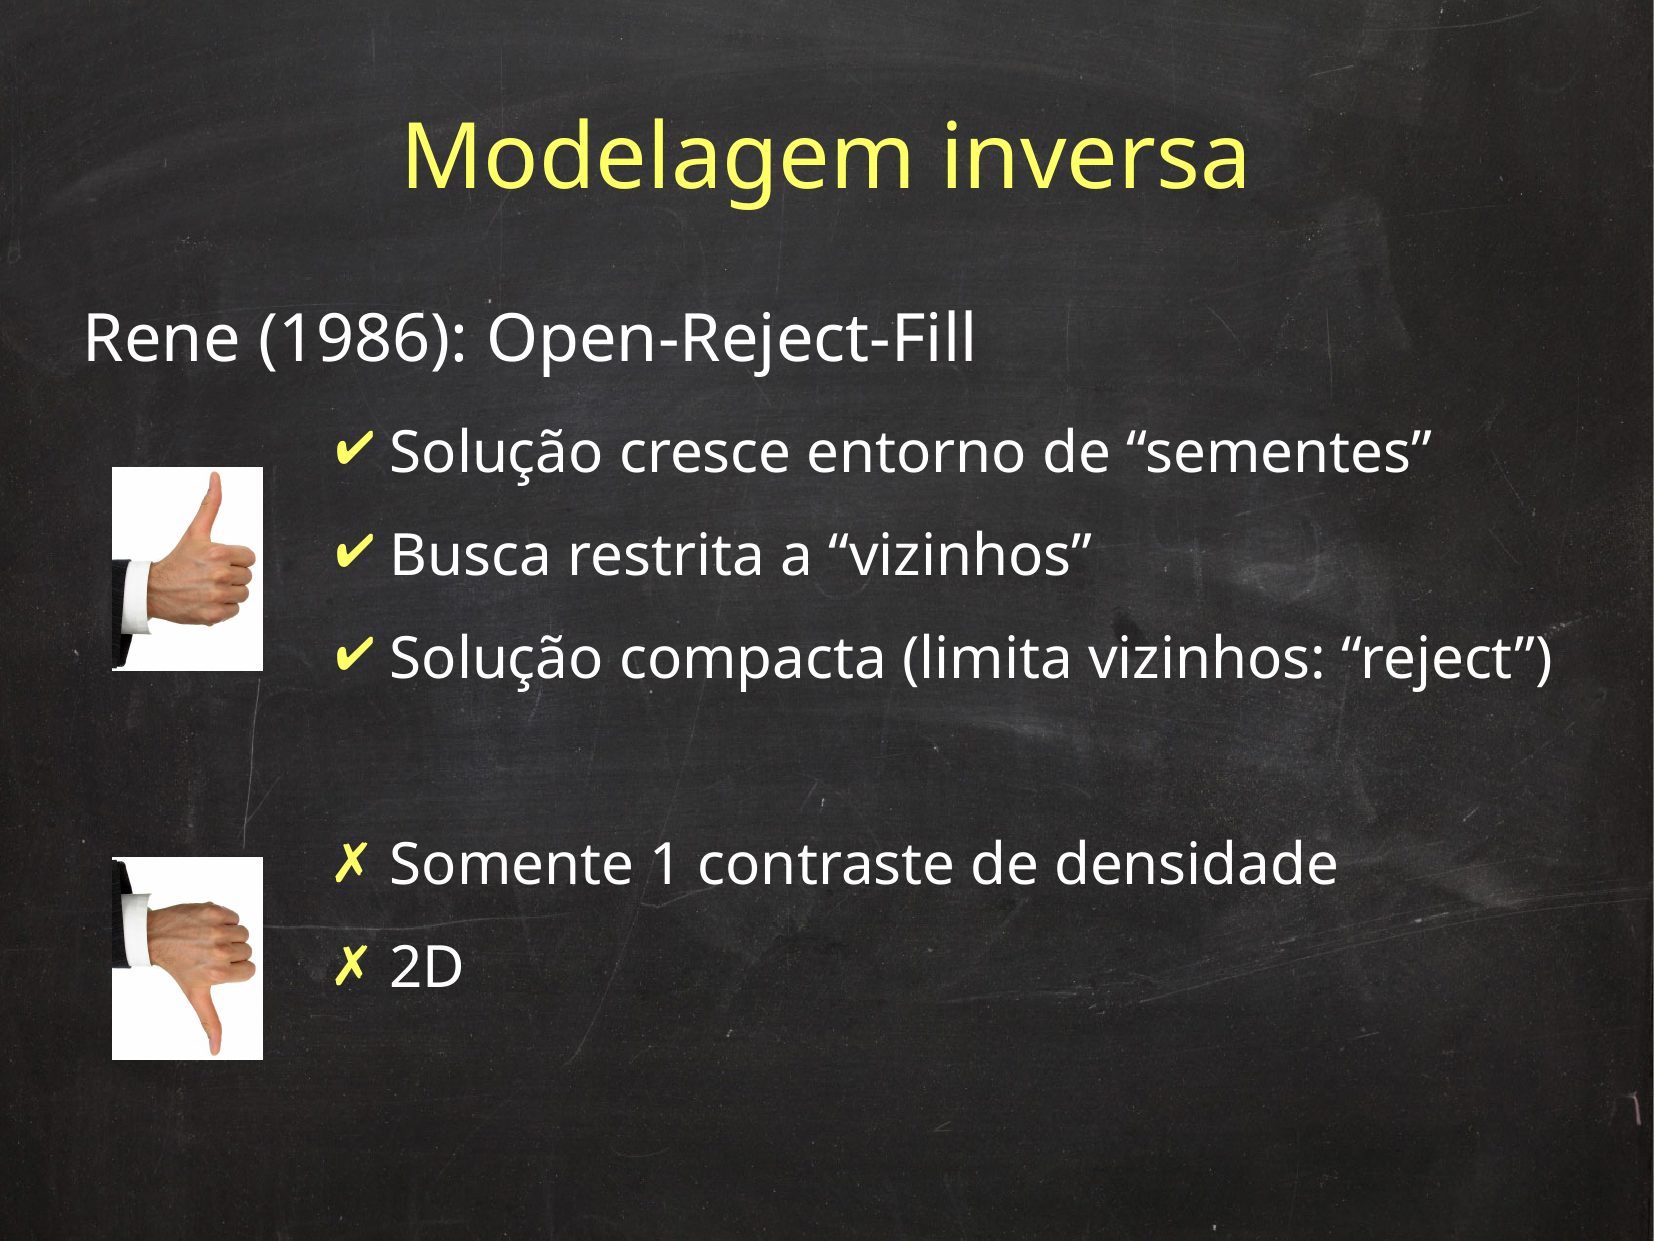

# Modelagem inversa
Rene (1986): Open-Reject-Fill
Solução cresce entorno de “sementes”
Busca restrita a “vizinhos”
Solução compacta (limita vizinhos: “reject”)
Somente 1 contraste de densidade
2D